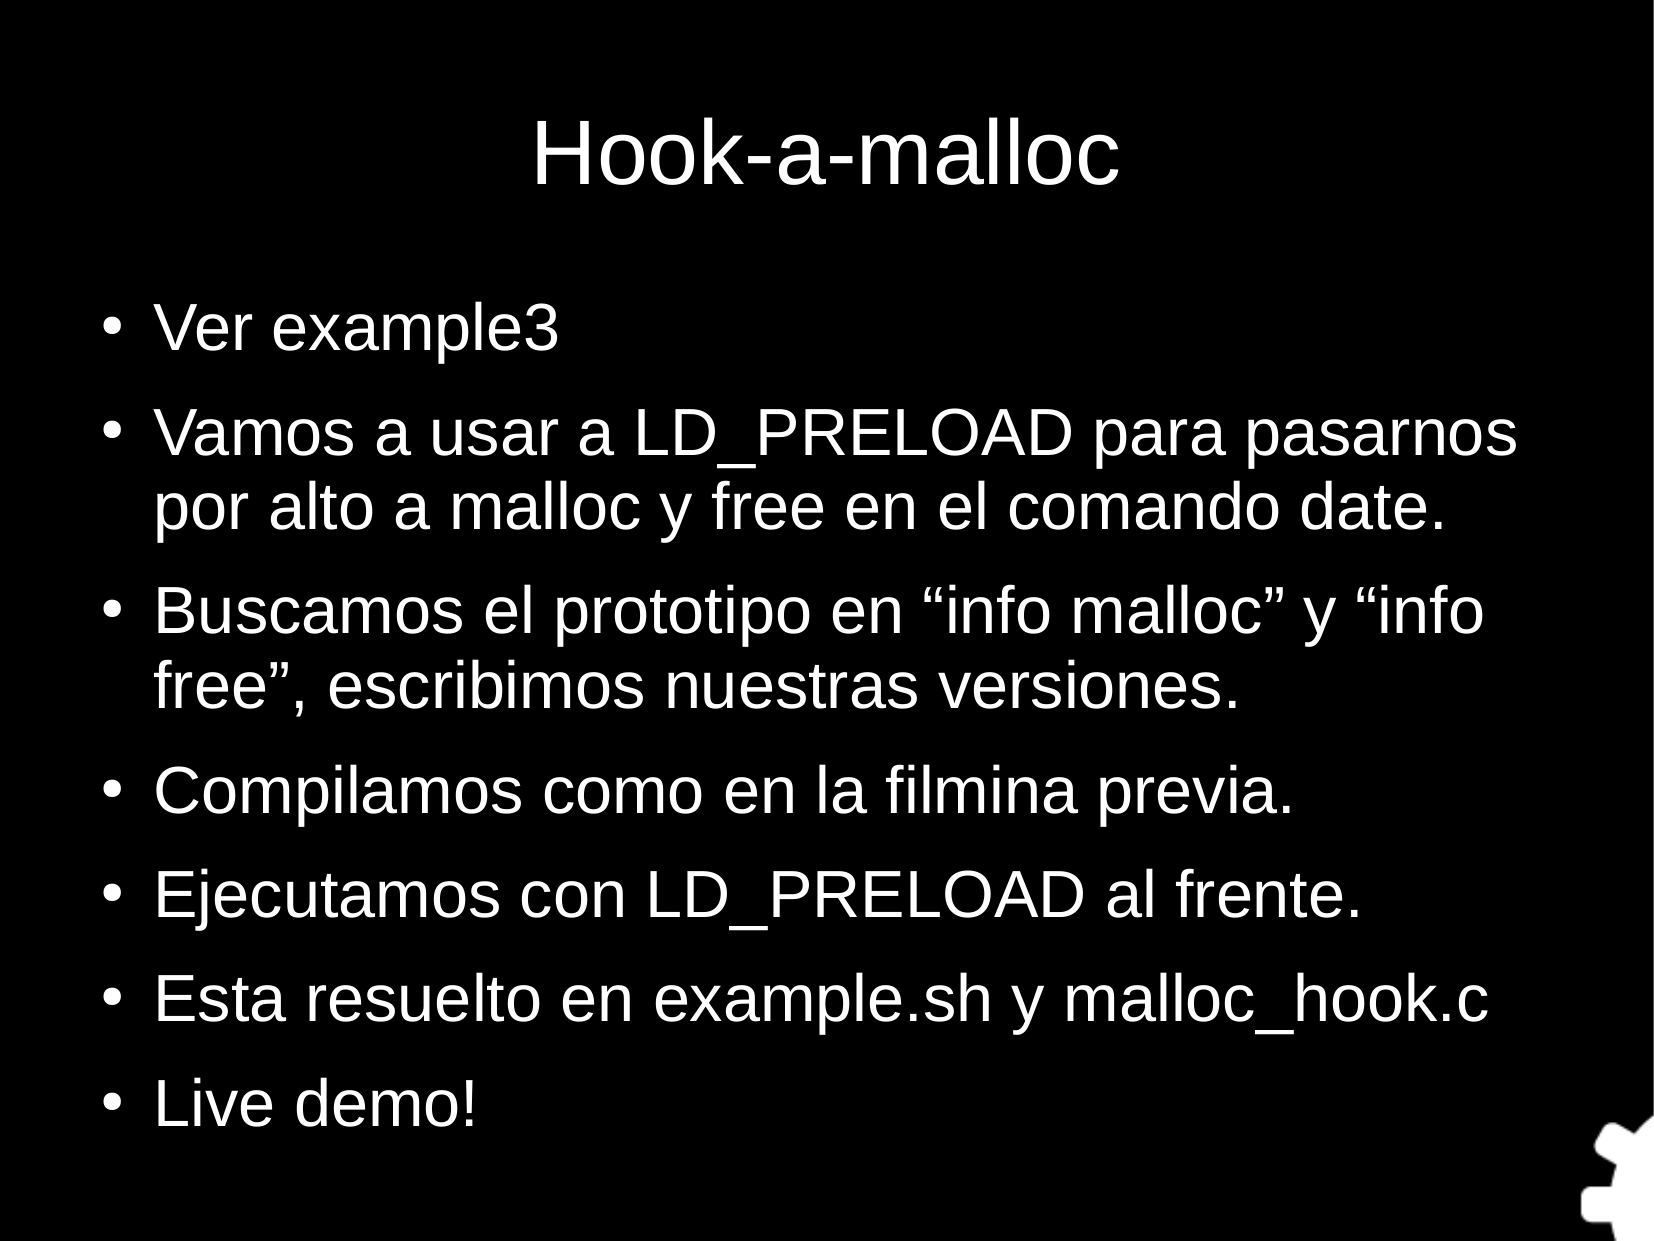

# Hook-a-malloc
Ver example3
Vamos a usar a LD_PRELOAD para pasarnos por alto a malloc y free en el comando date.
Buscamos el prototipo en “info malloc” y “info free”, escribimos nuestras versiones.
Compilamos como en la filmina previa.
Ejecutamos con LD_PRELOAD al frente.
Esta resuelto en example.sh y malloc_hook.c
Live demo!